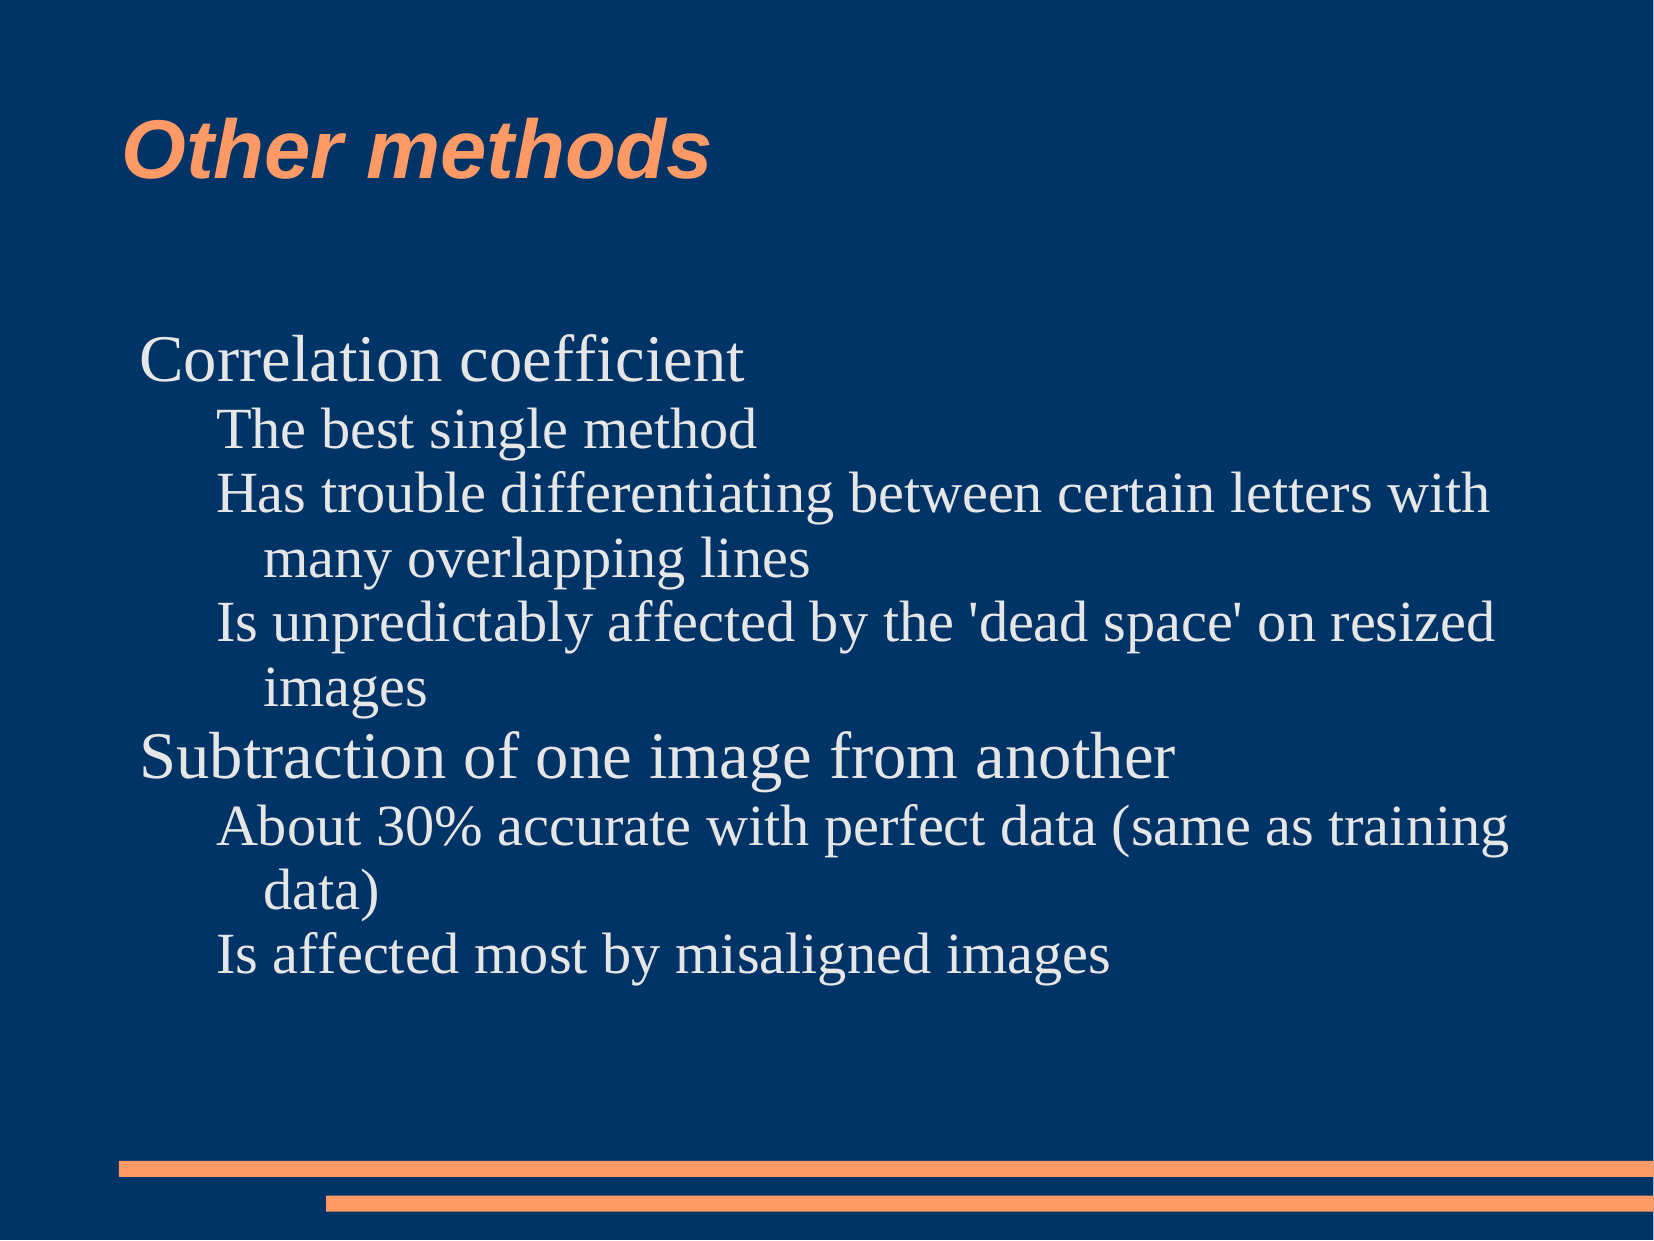

# Other methods
Correlation coefficient
The best single method
Has trouble differentiating between certain letters with many overlapping lines
Is unpredictably affected by the 'dead space' on resized images
Subtraction of one image from another
About 30% accurate with perfect data (same as training data)
Is affected most by misaligned images